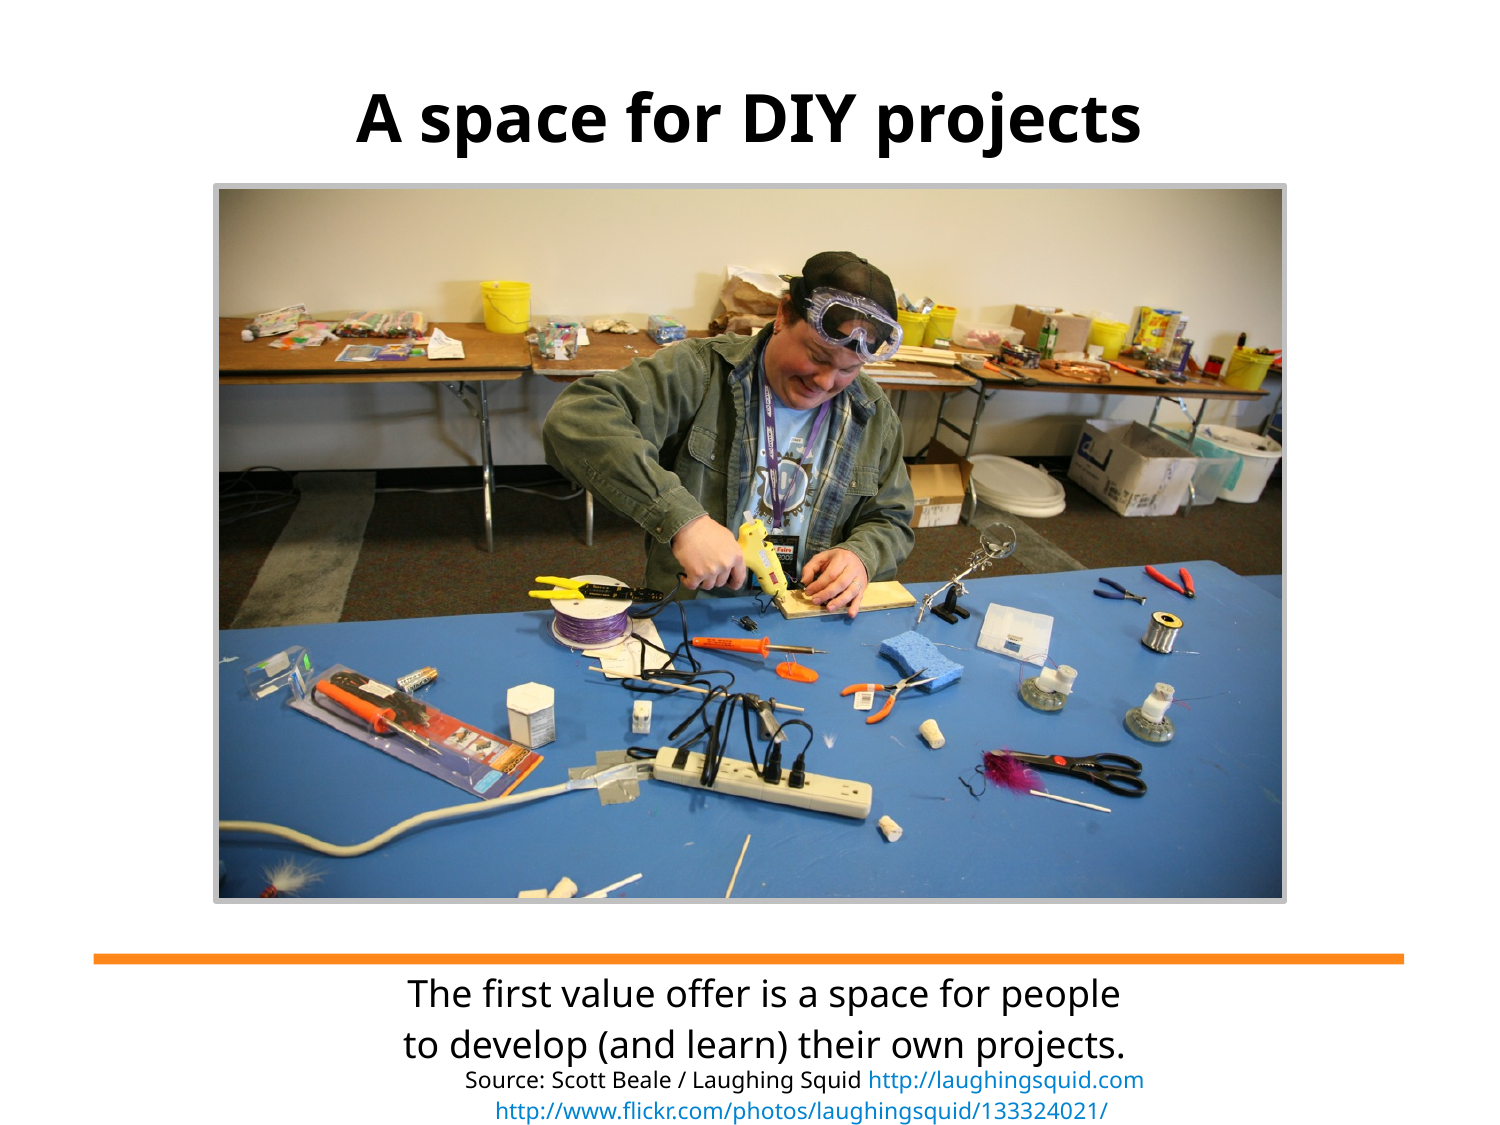

# A space for DIY projects
The first value offer is a space for people to develop (and learn) their own projects.
Source: Scott Beale / Laughing Squid http://laughingsquid.com
http://www.flickr.com/photos/laughingsquid/133324021/